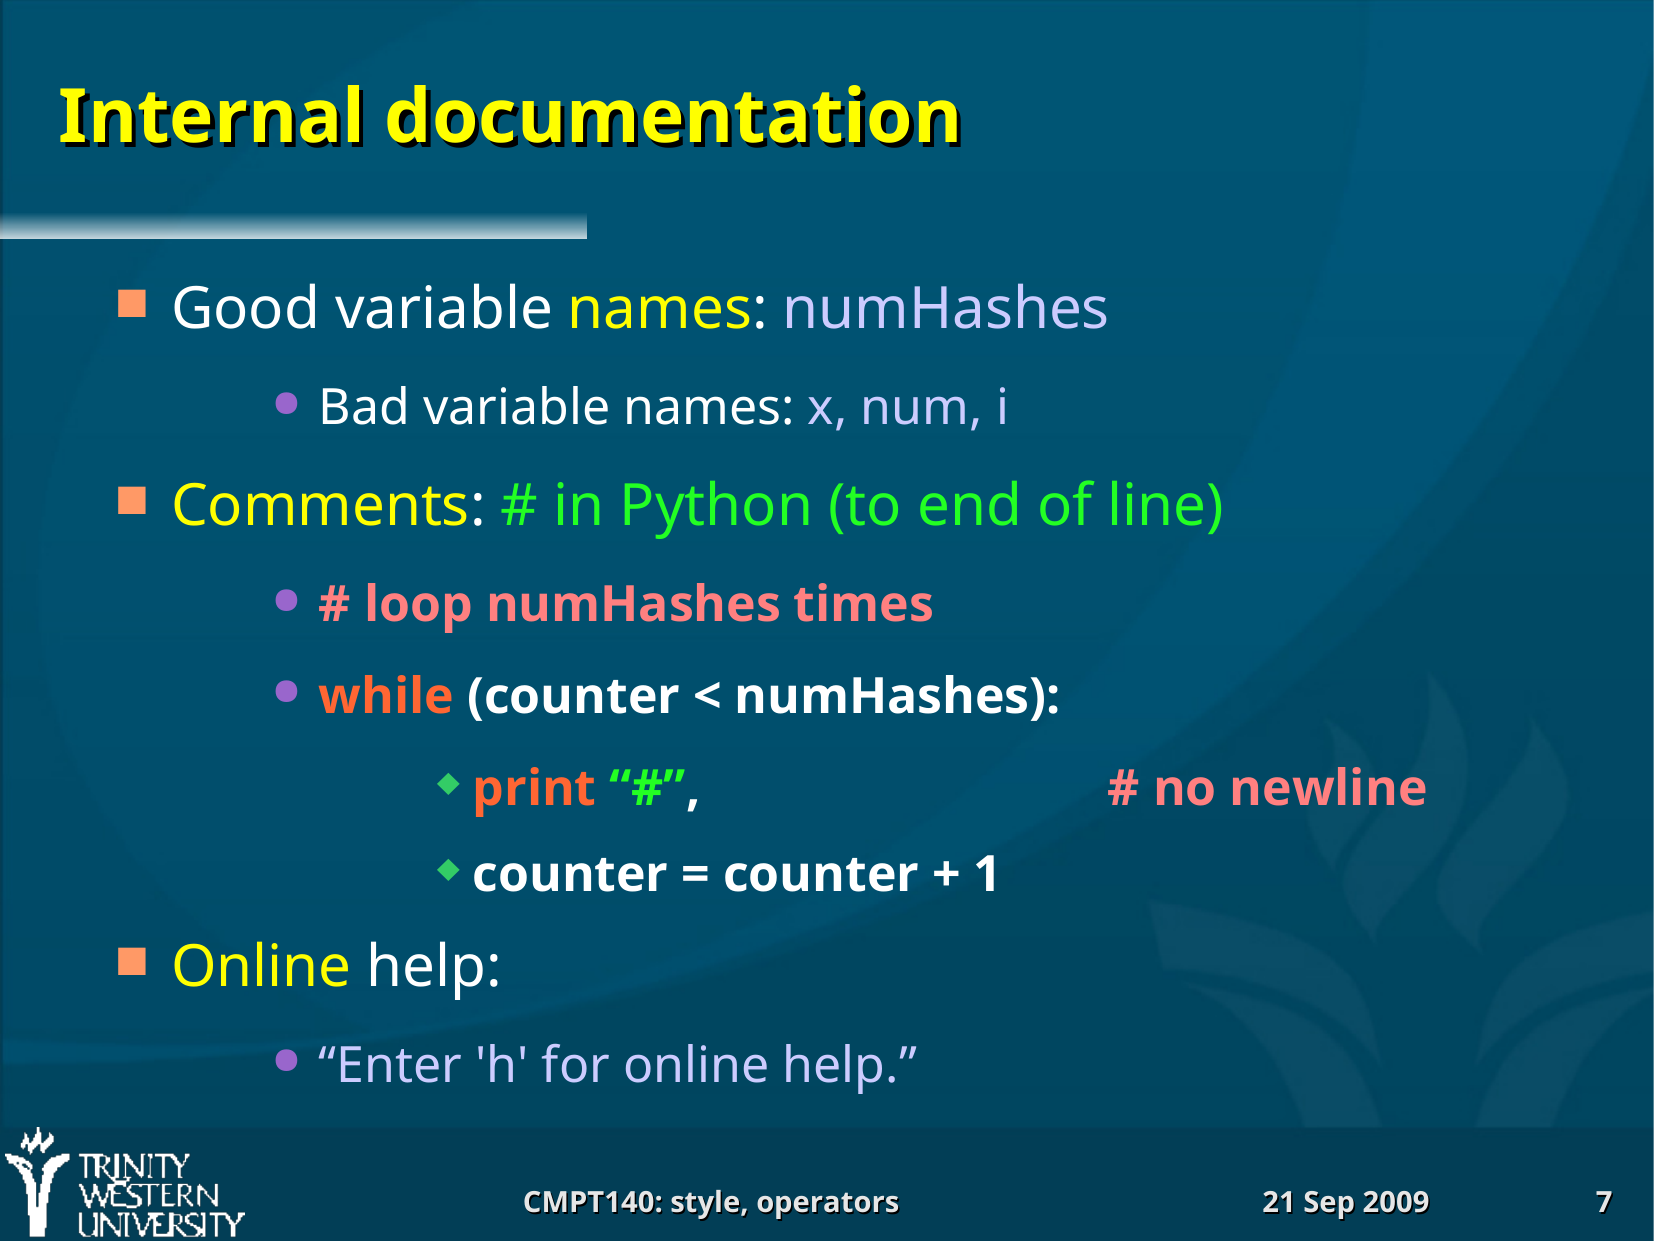

# Internal documentation
Good variable names: numHashes
Bad variable names: x, num, i
Comments: # in Python (to end of line)
# loop numHashes times
while (counter < numHashes):
print “#”,						# no newline
counter = counter + 1
Online help:
“Enter 'h' for online help.”
CMPT140: style, operators
21 Sep 2009
7